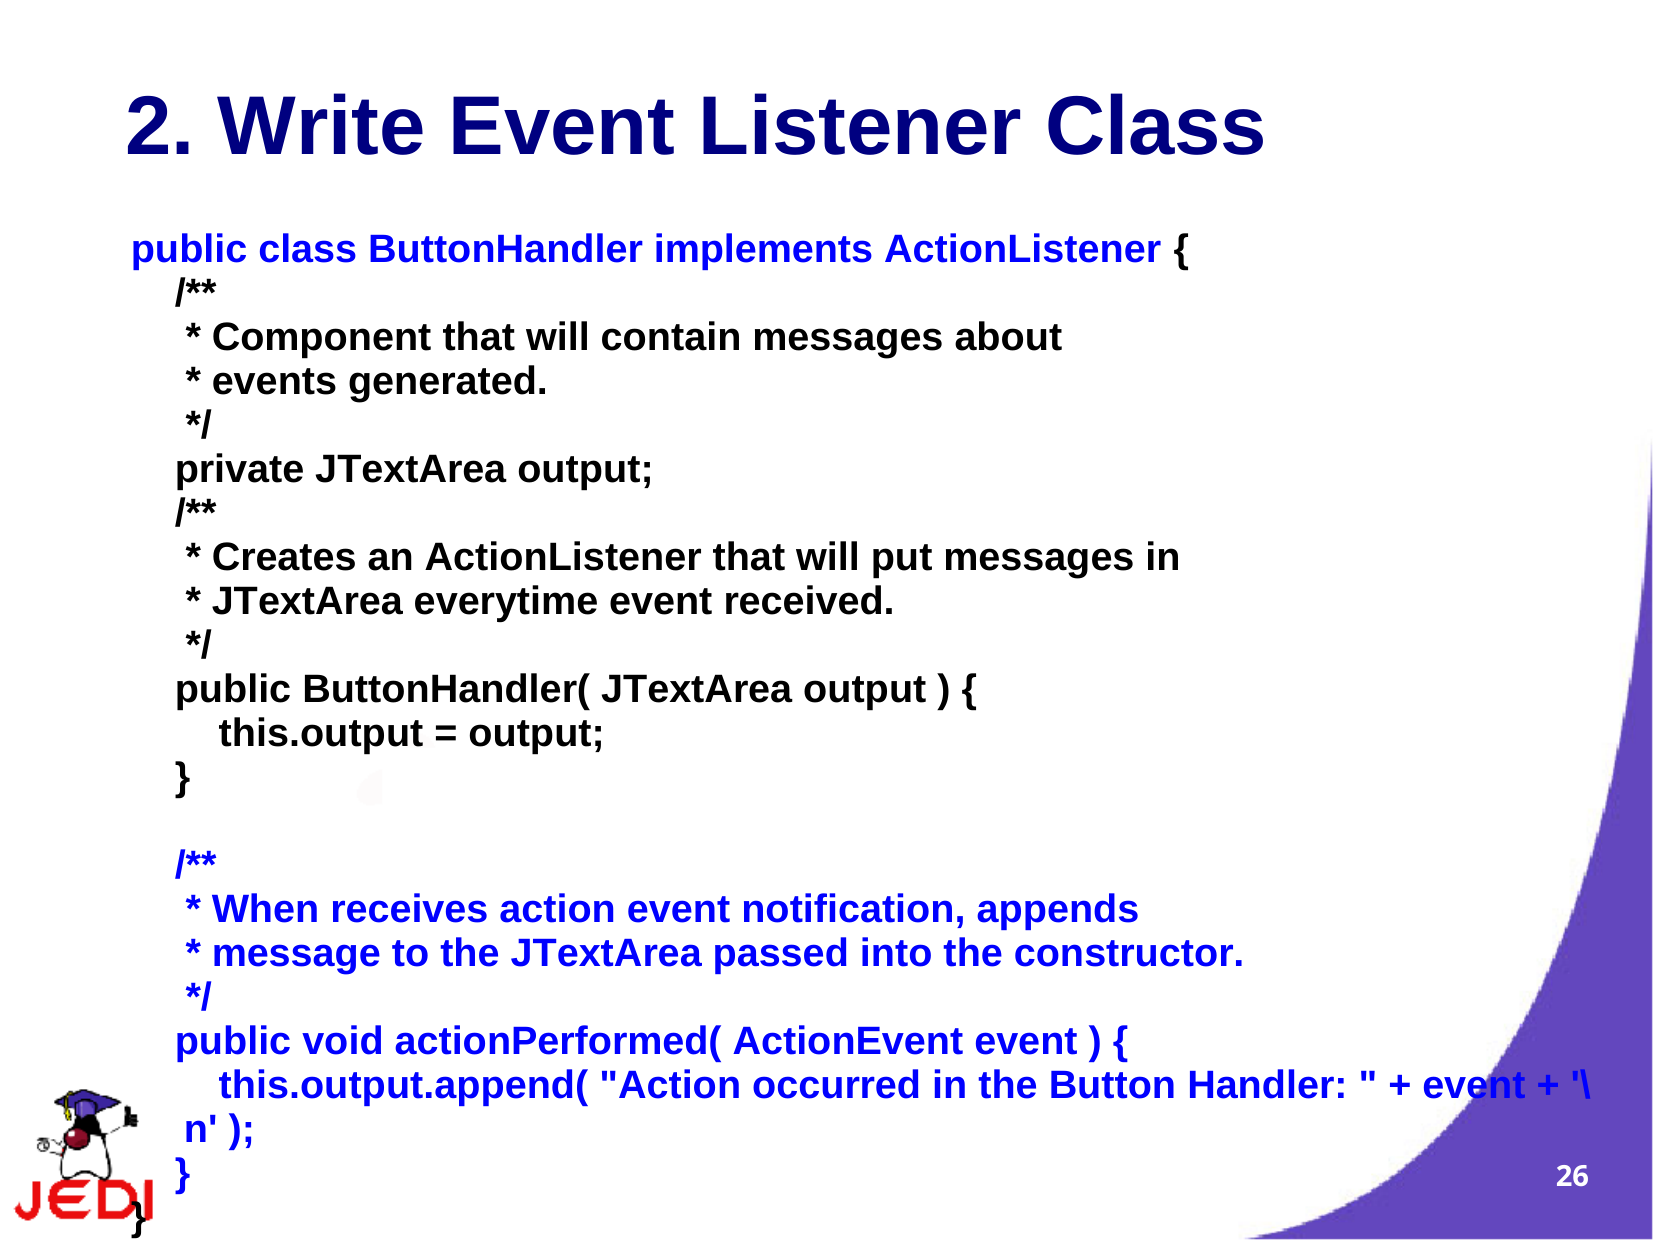

# 2. Write Event Listener Class
public class ButtonHandler implements ActionListener {
 /**
 * Component that will contain messages about
 * events generated.
 */
 private JTextArea output;
 /**
 * Creates an ActionListener that will put messages in
 * JTextArea everytime event received.
 */
 public ButtonHandler( JTextArea output ) {
 this.output = output;
 }
 /**
 * When receives action event notification, appends
 * message to the JTextArea passed into the constructor.
 */
 public void actionPerformed( ActionEvent event ) {
 this.output.append( "Action occurred in the Button Handler: " + event + '\n' );
 }
}